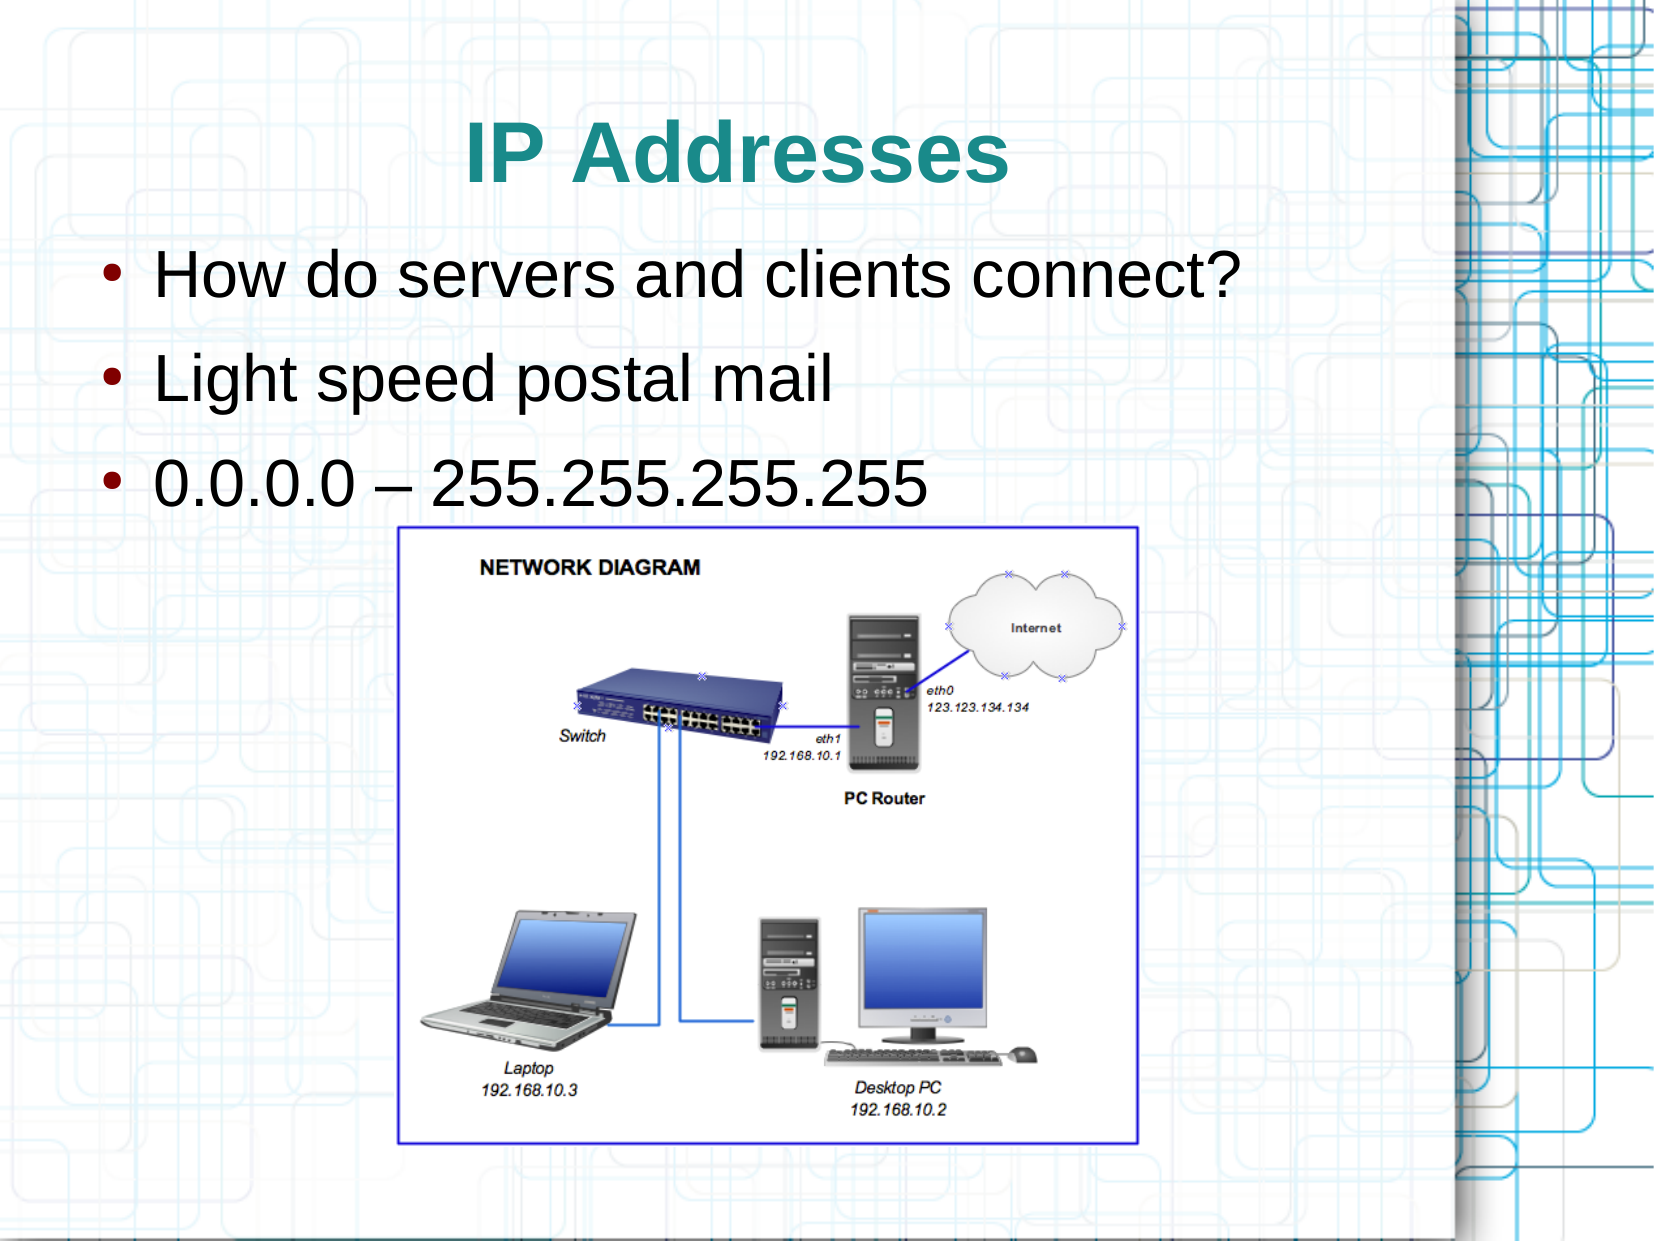

# IP Addresses
How do servers and clients connect?
Light speed postal mail
0.0.0.0 – 255.255.255.255